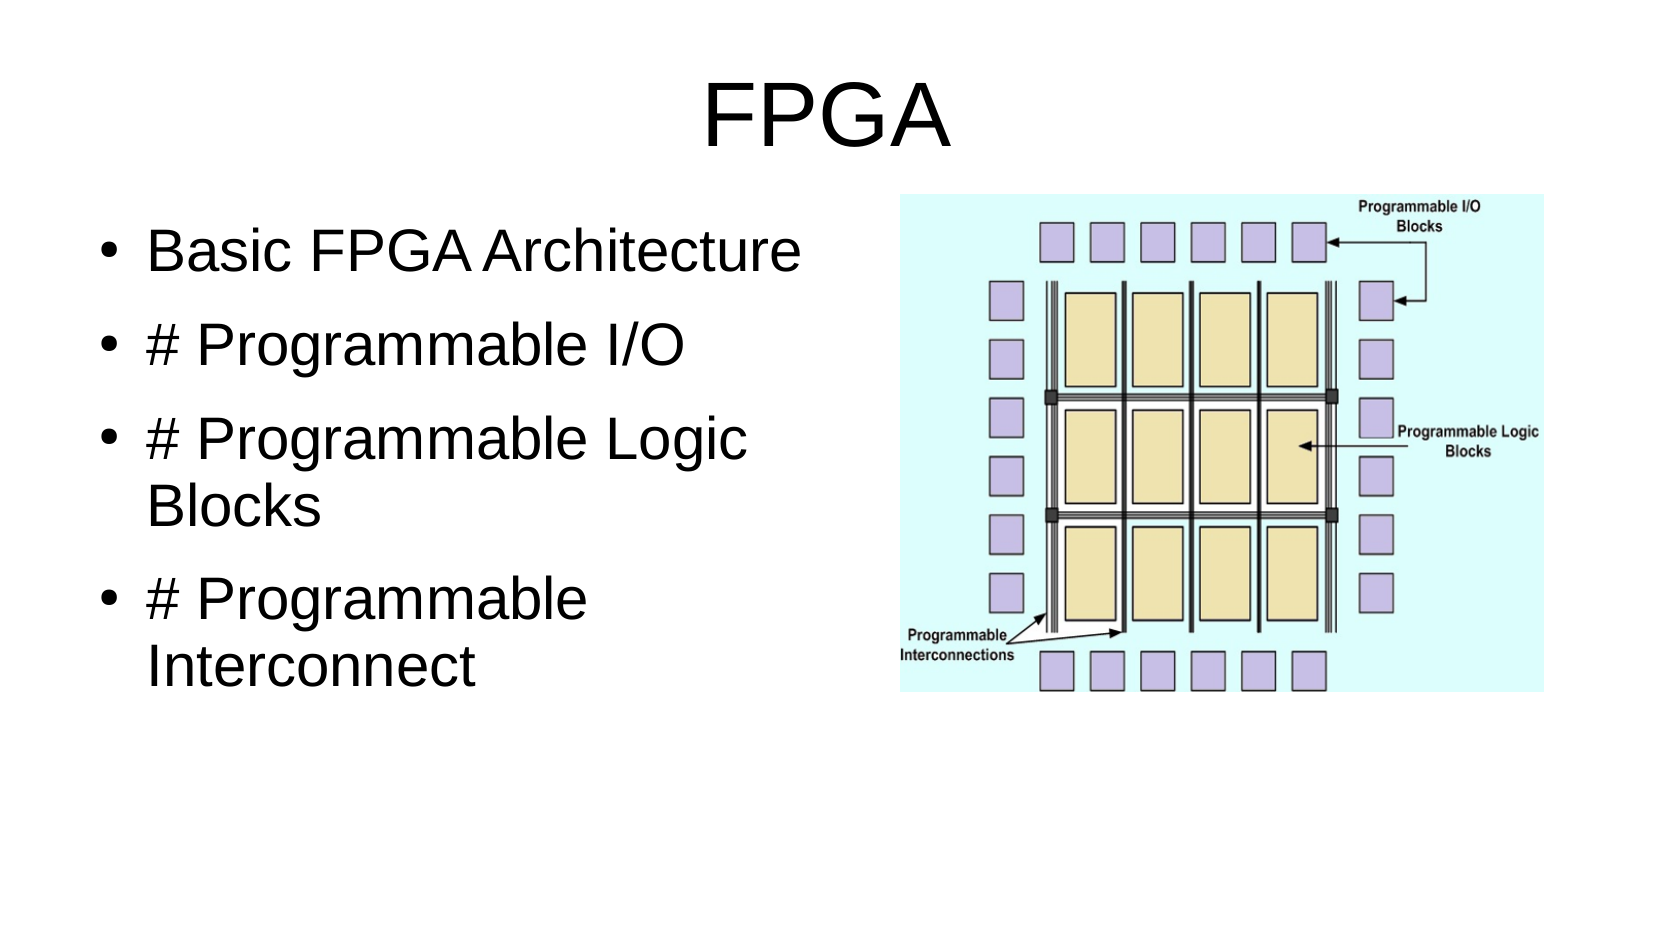

# FPGA
Basic FPGA Architecture
# Programmable I/O
# Programmable Logic Blocks
# Programmable Interconnect